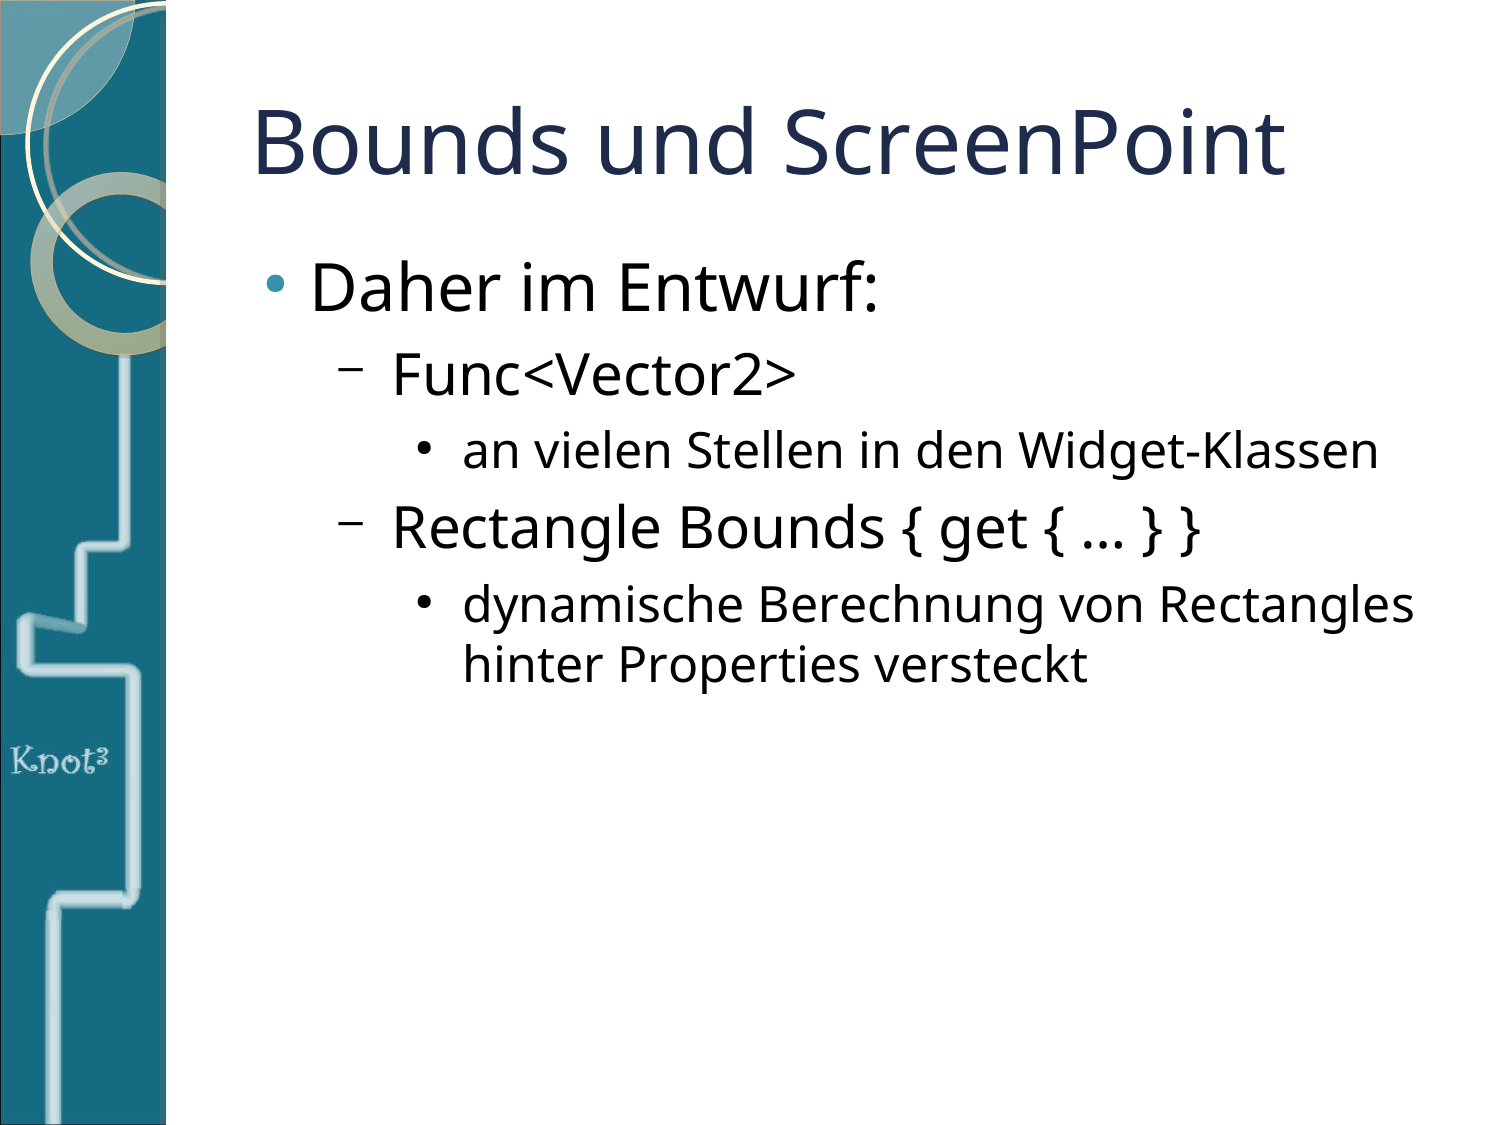

# Bounds und ScreenPoint
Daher im Entwurf:
Func<Vector2>
an vielen Stellen in den Widget-Klassen
Rectangle Bounds { get { … } }
dynamische Berechnung von Rectangles hinter Properties versteckt